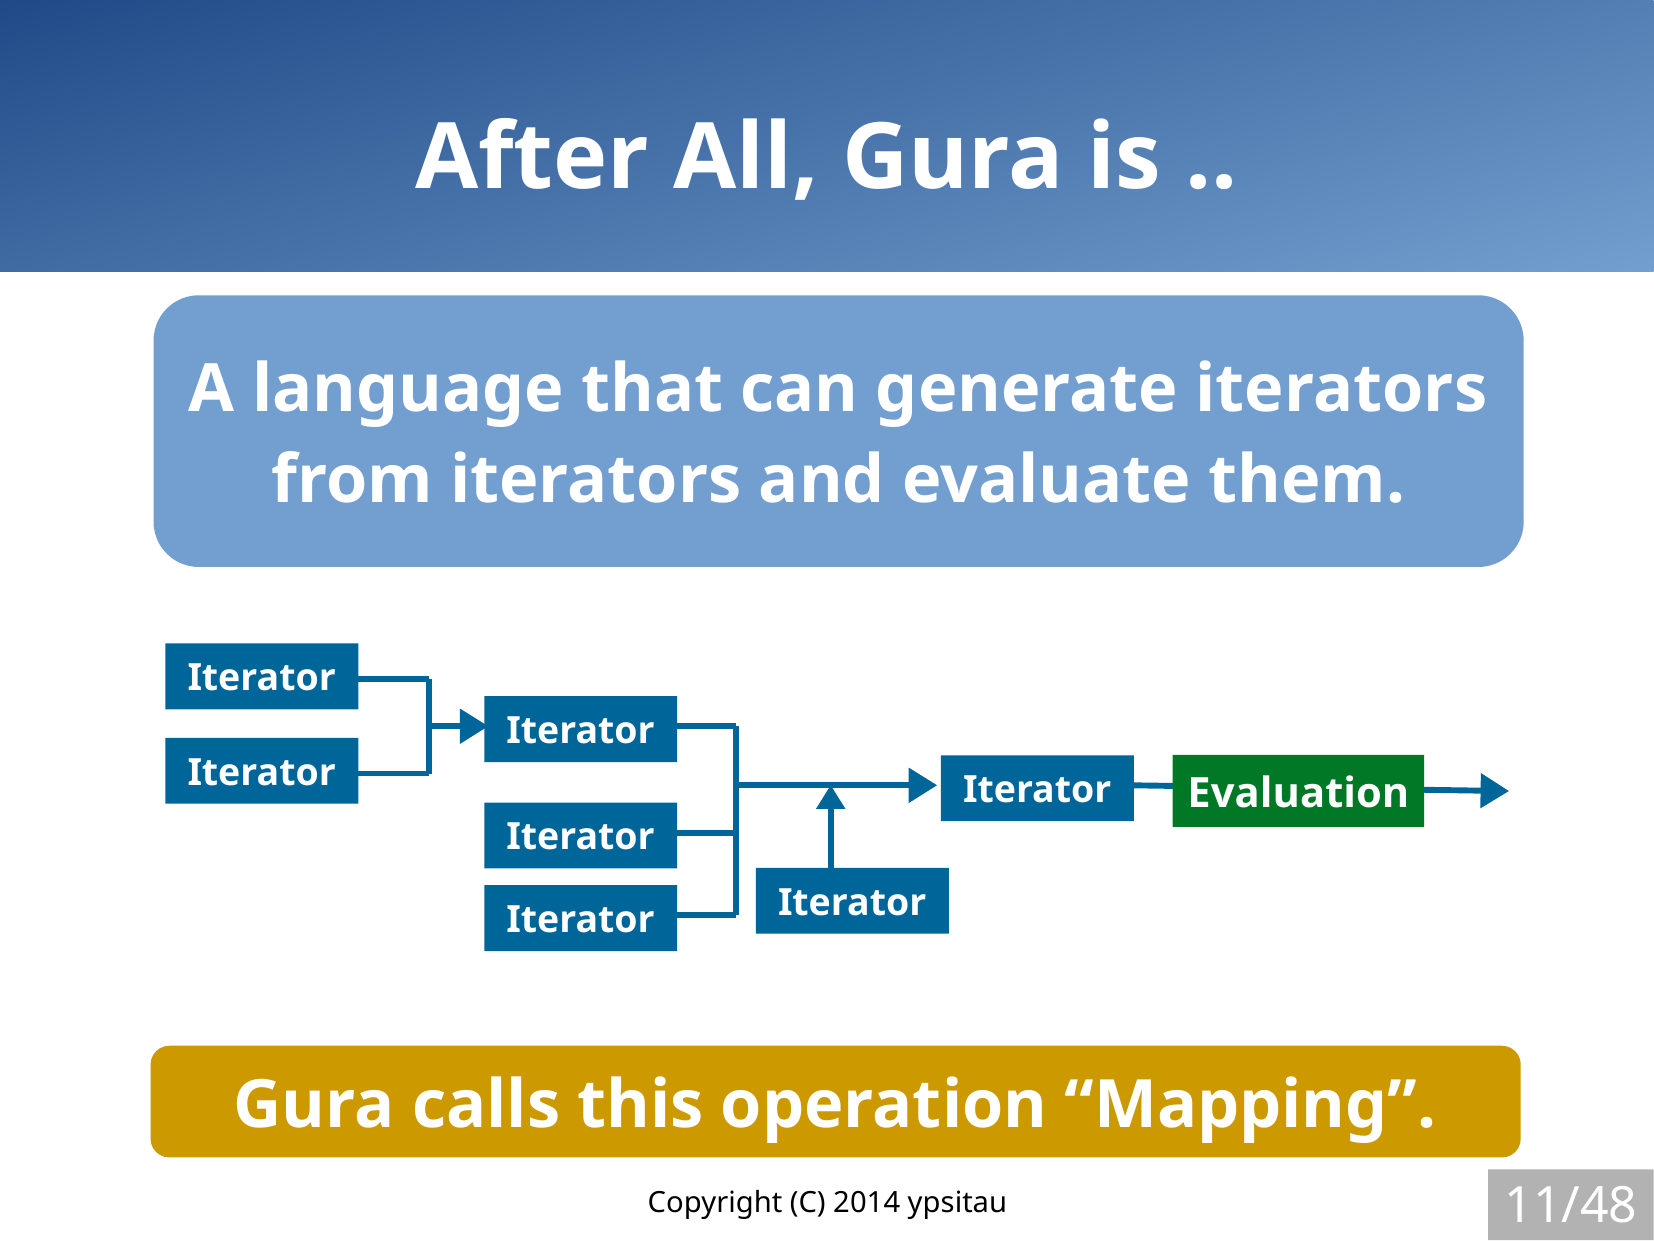

# After All, Gura is ..
A language that can generate iterators
from iterators and evaluate them.
Iterator
Iterator
Iterator
Evaluation
Iterator
Iterator
Iterator
Iterator
Gura calls this operation “Mapping”.
11
Copyright (C) 2014 ypsitau